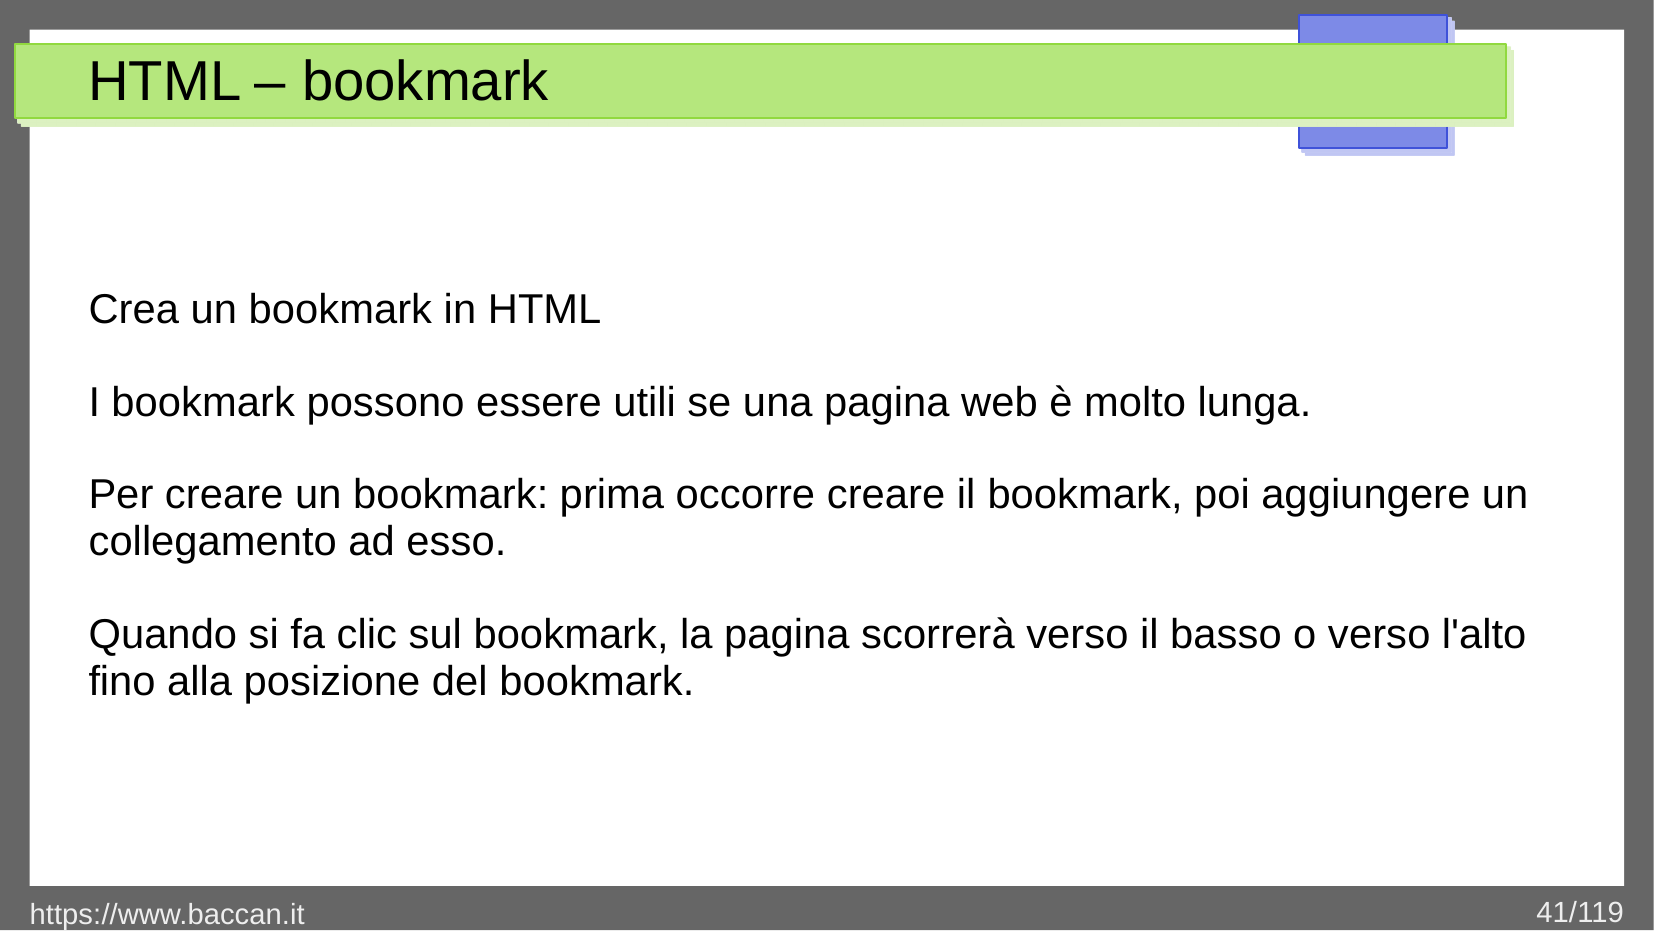

# HTML – bookmark
Crea un bookmark in HTML
I bookmark possono essere utili se una pagina web è molto lunga.
Per creare un bookmark: prima occorre creare il bookmark, poi aggiungere un collegamento ad esso.
Quando si fa clic sul bookmark, la pagina scorrerà verso il basso o verso l'alto fino alla posizione del bookmark.
41
https://www.baccan.it